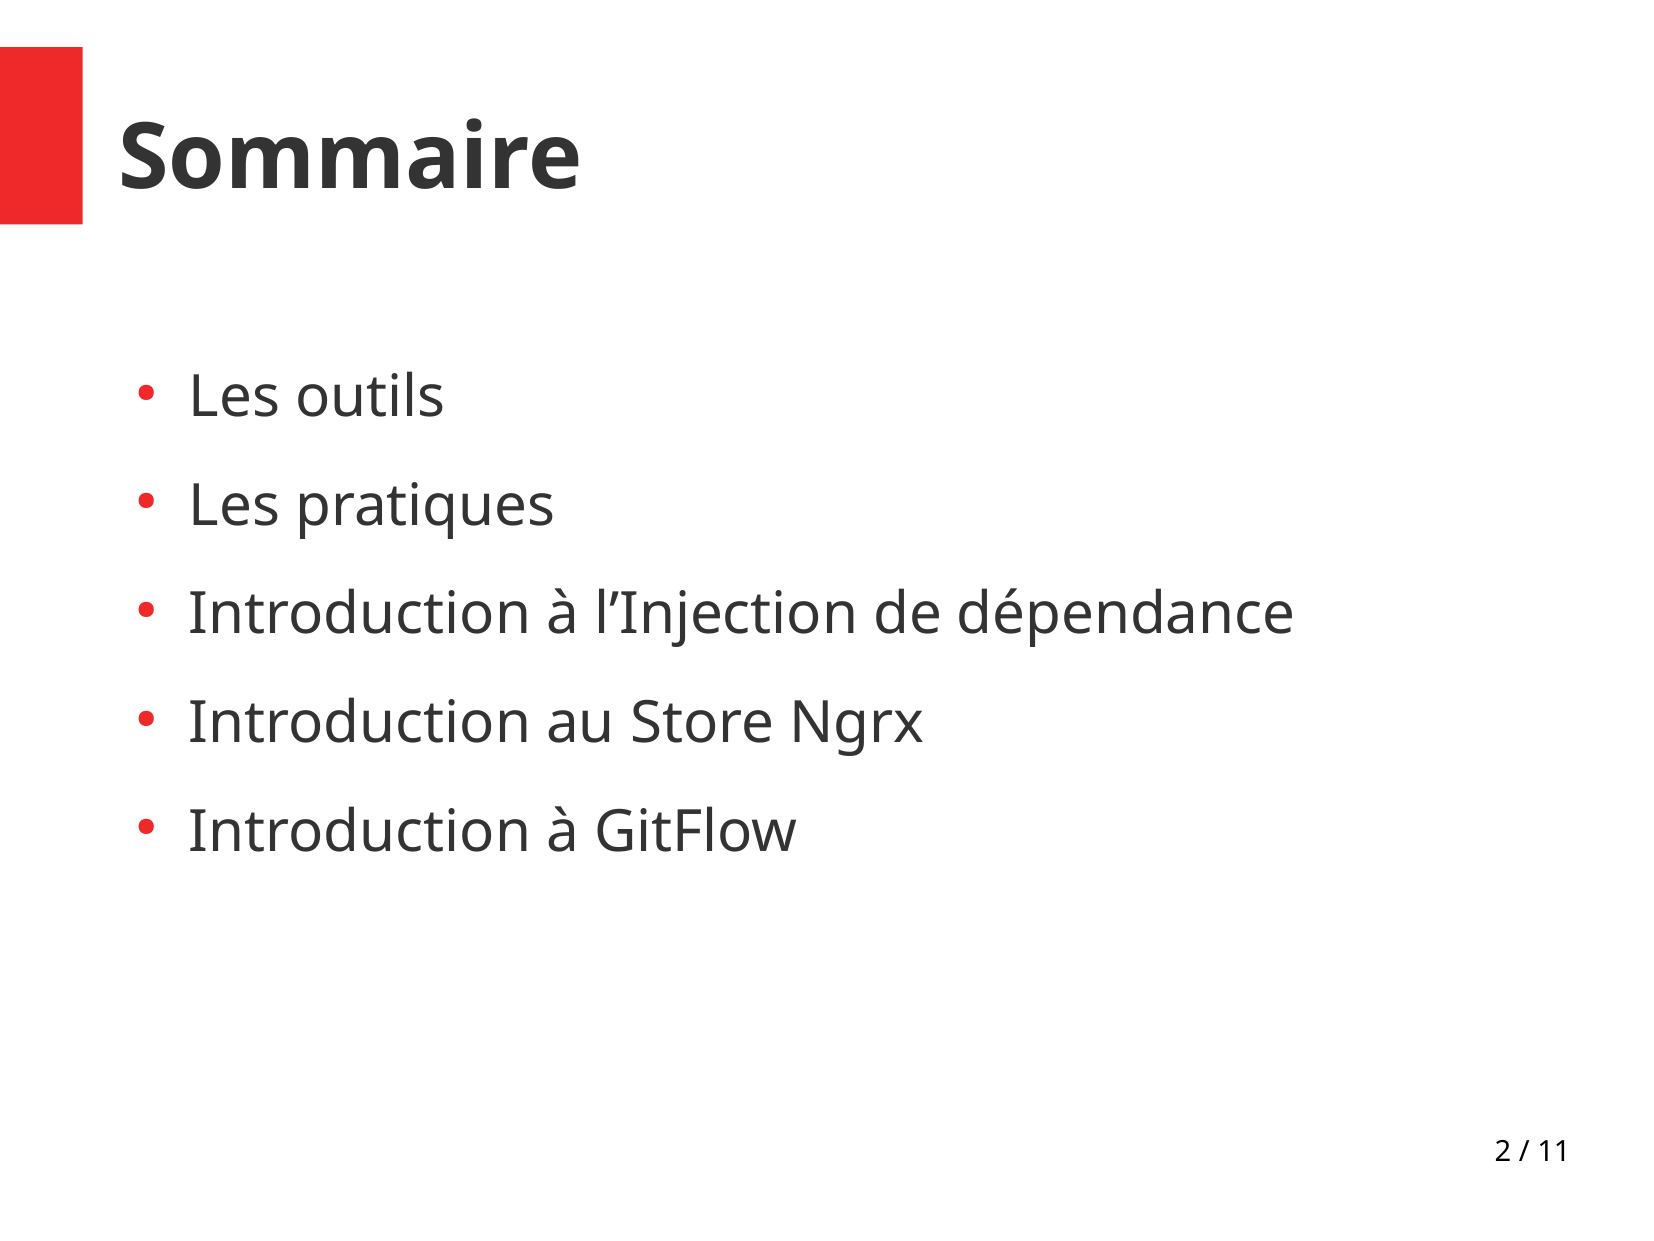

# Sommaire
Les outils
Les pratiques
Introduction à l’Injection de dépendance
Introduction au Store Ngrx
Introduction à GitFlow
2